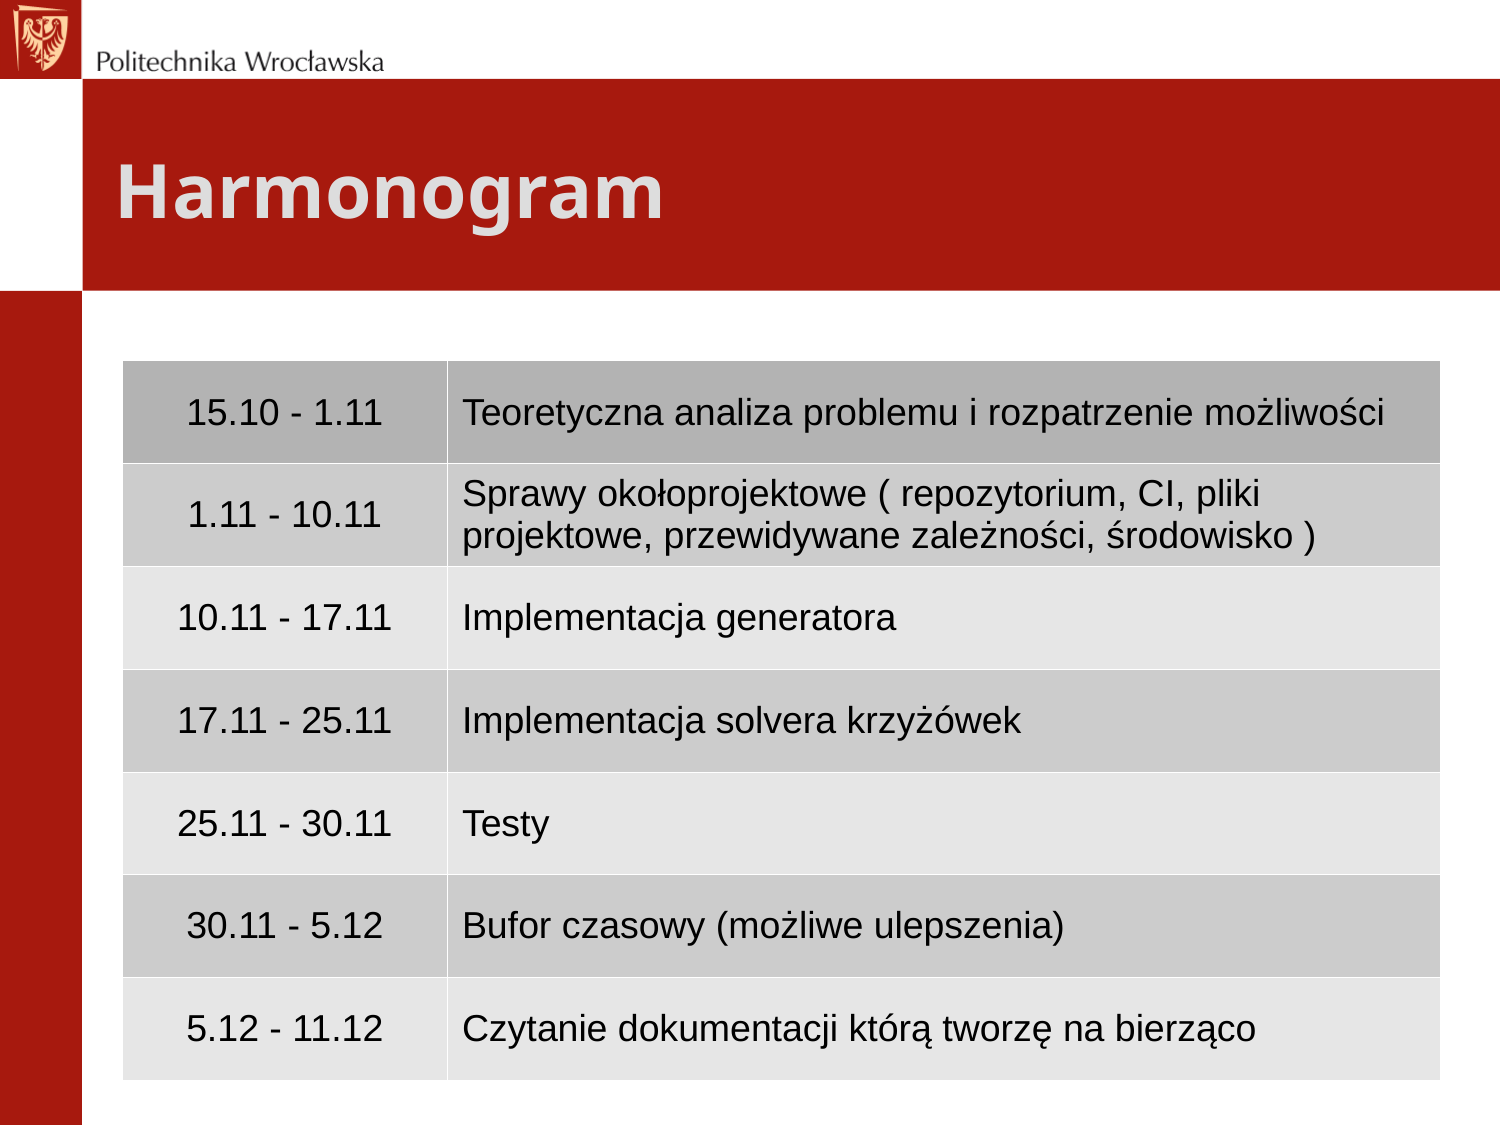

Harmonogram
| 15.10 - 1.11 | Teoretyczna analiza problemu i rozpatrzenie możliwości |
| --- | --- |
| 1.11 - 10.11 | Sprawy okołoprojektowe ( repozytorium, CI, pliki projektowe, przewidywane zależności, środowisko ) |
| 10.11 - 17.11 | Implementacja generatora |
| 17.11 - 25.11 | Implementacja solvera krzyżówek |
| 25.11 - 30.11 | Testy |
| 30.11 - 5.12 | Bufor czasowy (możliwe ulepszenia) |
| 5.12 - 11.12 | Czytanie dokumentacji którą tworzę na bierząco |